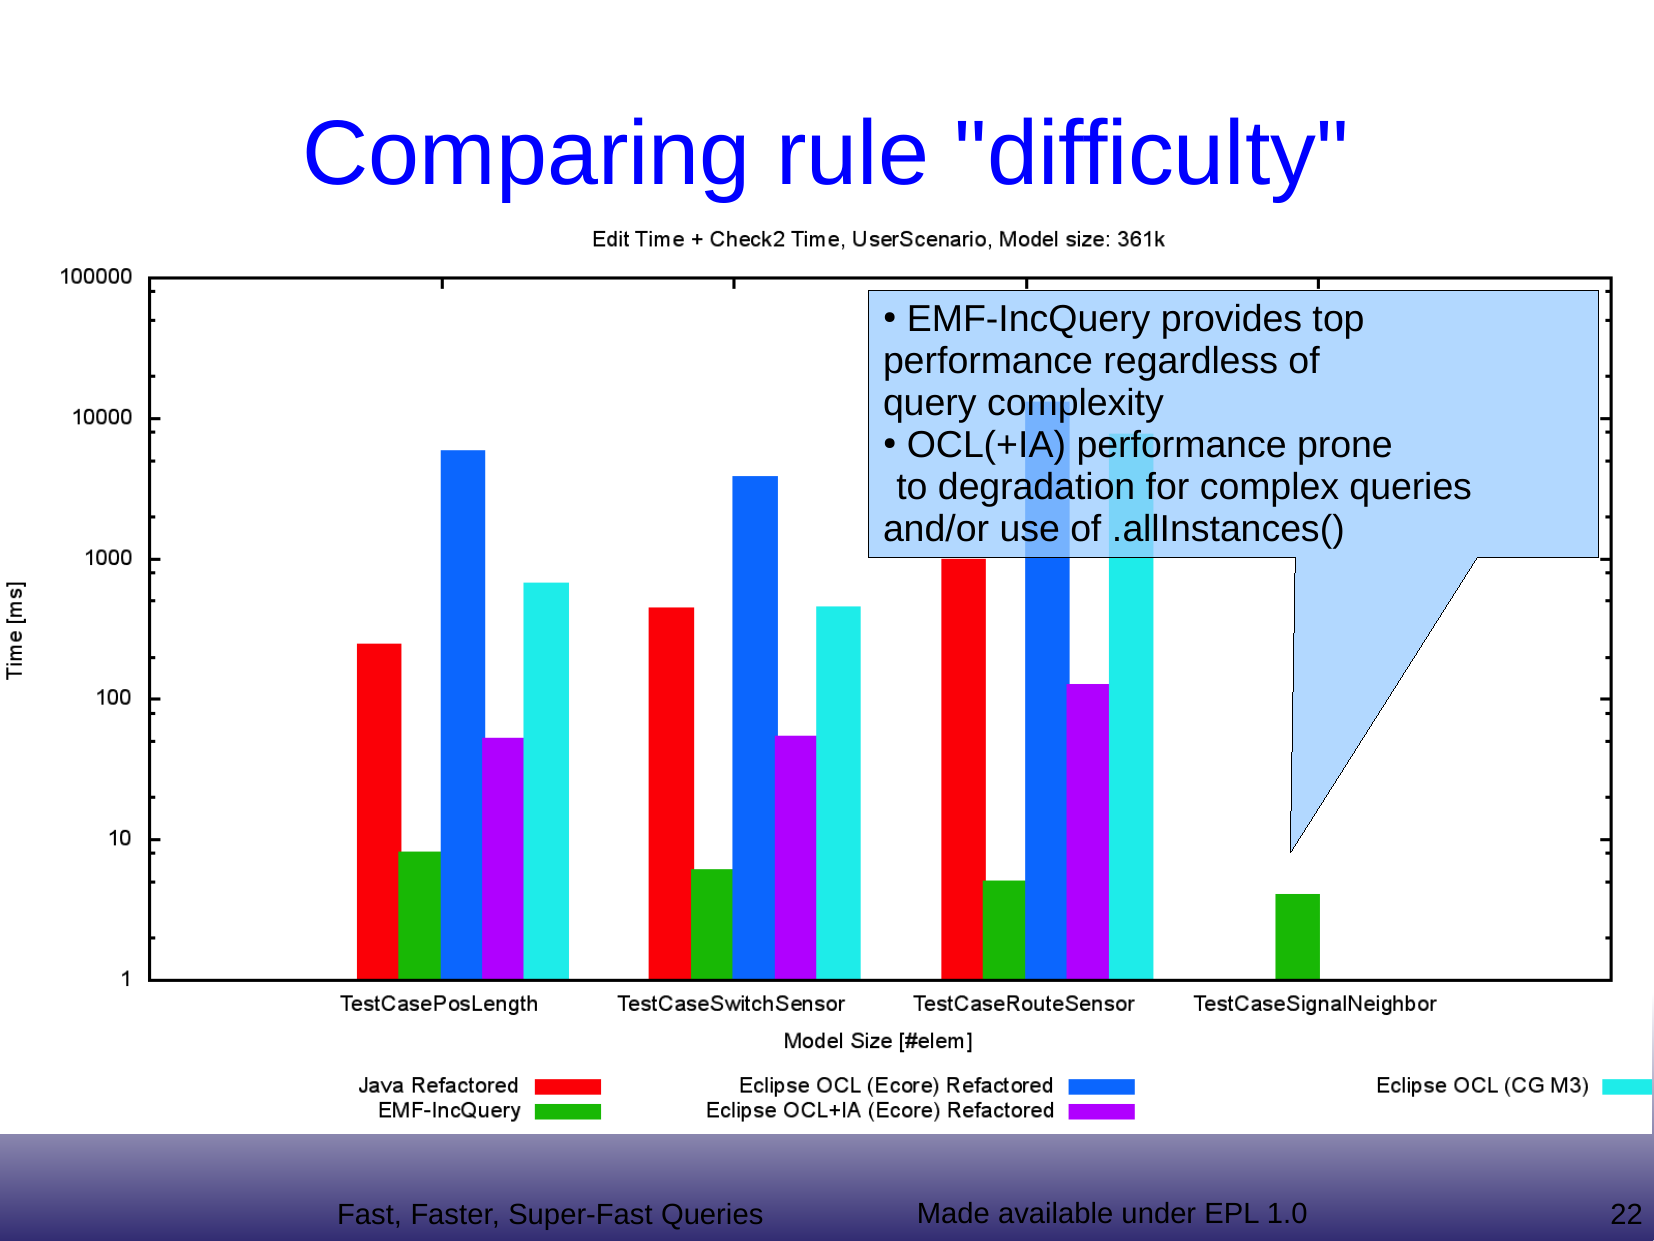

# Comparing rule "difficulty"
 EMF-IncQuery provides top
performance regardless of
query complexity
 OCL(+IA) performance prone
to degradation for complex queries
and/or use of .allInstances()
Fast, Faster, Super-Fast Queries
22